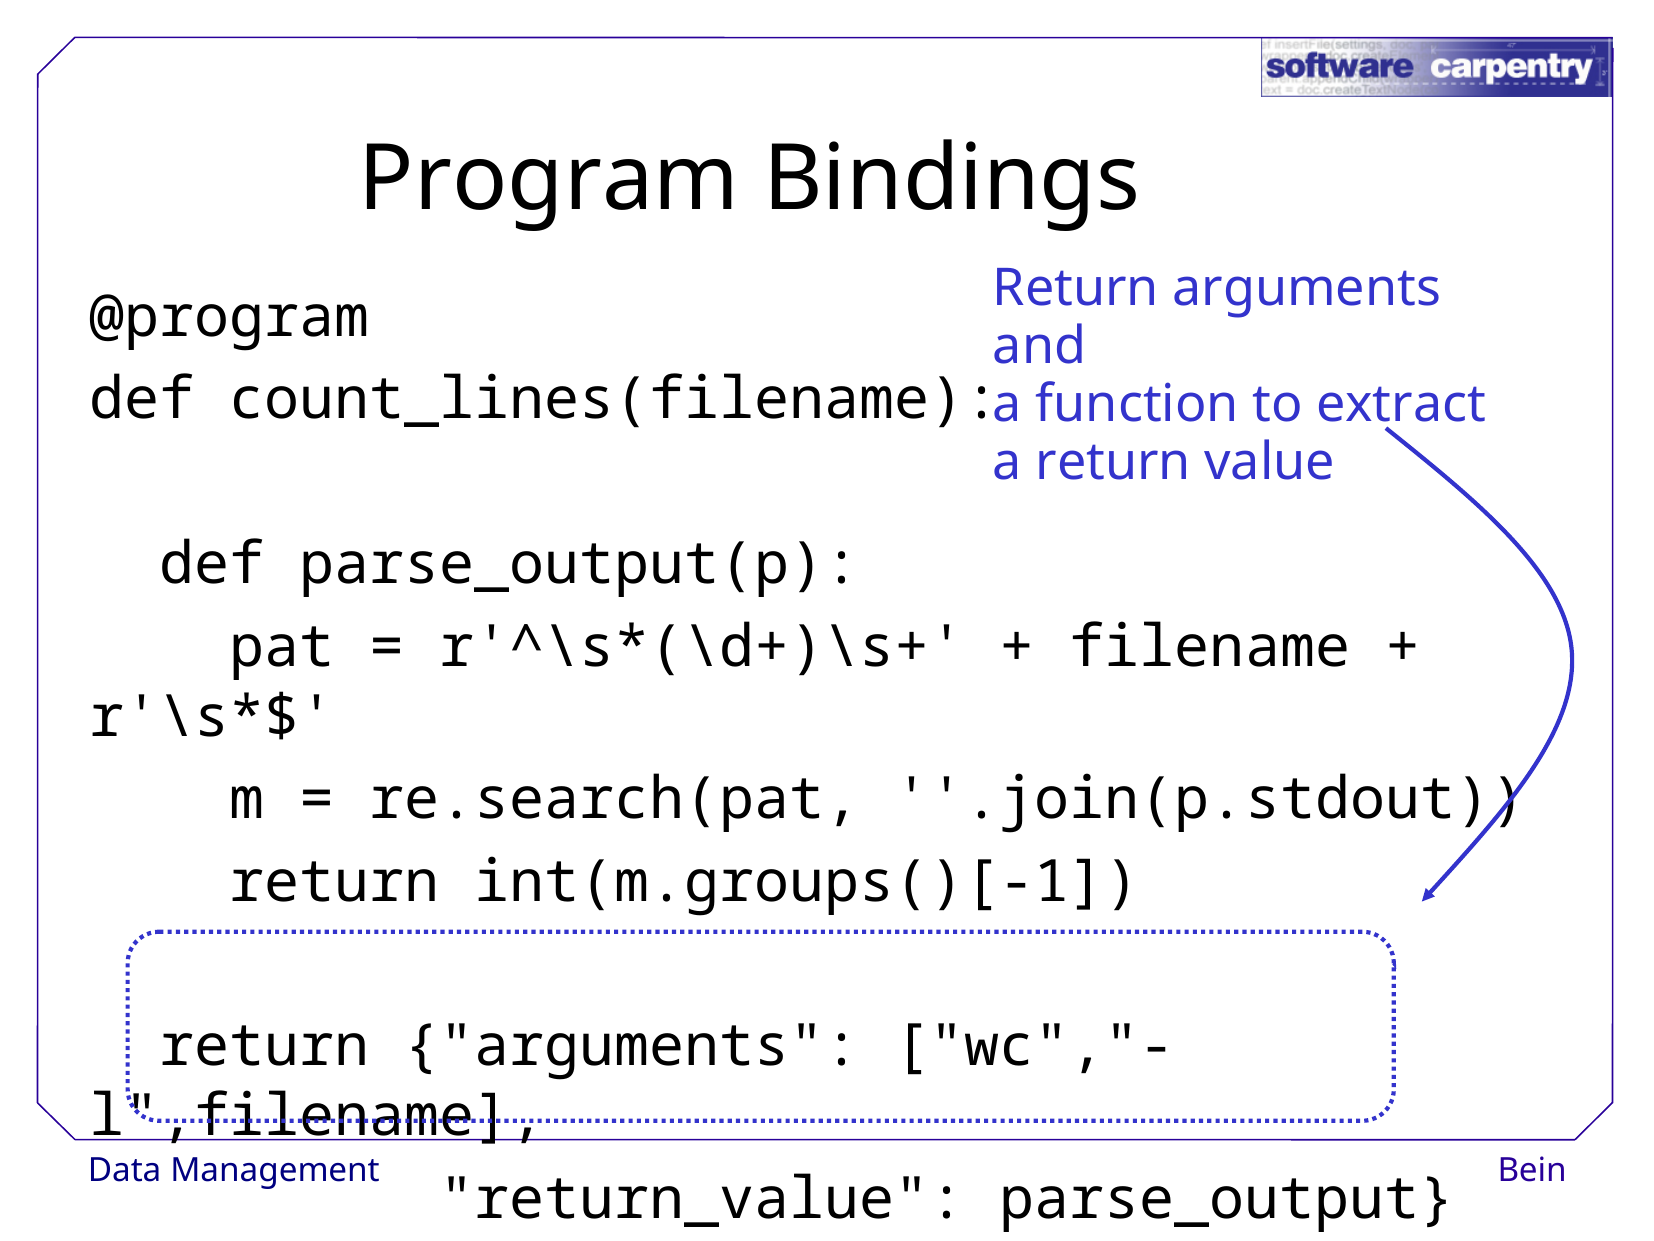

Program Bindings
Return arguments and
a function to extract
a return value
@program
def count_lines(filename):
 def parse_output(p):
 pat = r'^\s*(\d+)\s+' + filename + r'\s*$'
 m = re.search(pat, ''.join(p.stdout))
 return int(m.groups()[-1])
 return {"arguments": ["wc","-l",filename],
 "return_value": parse_output}